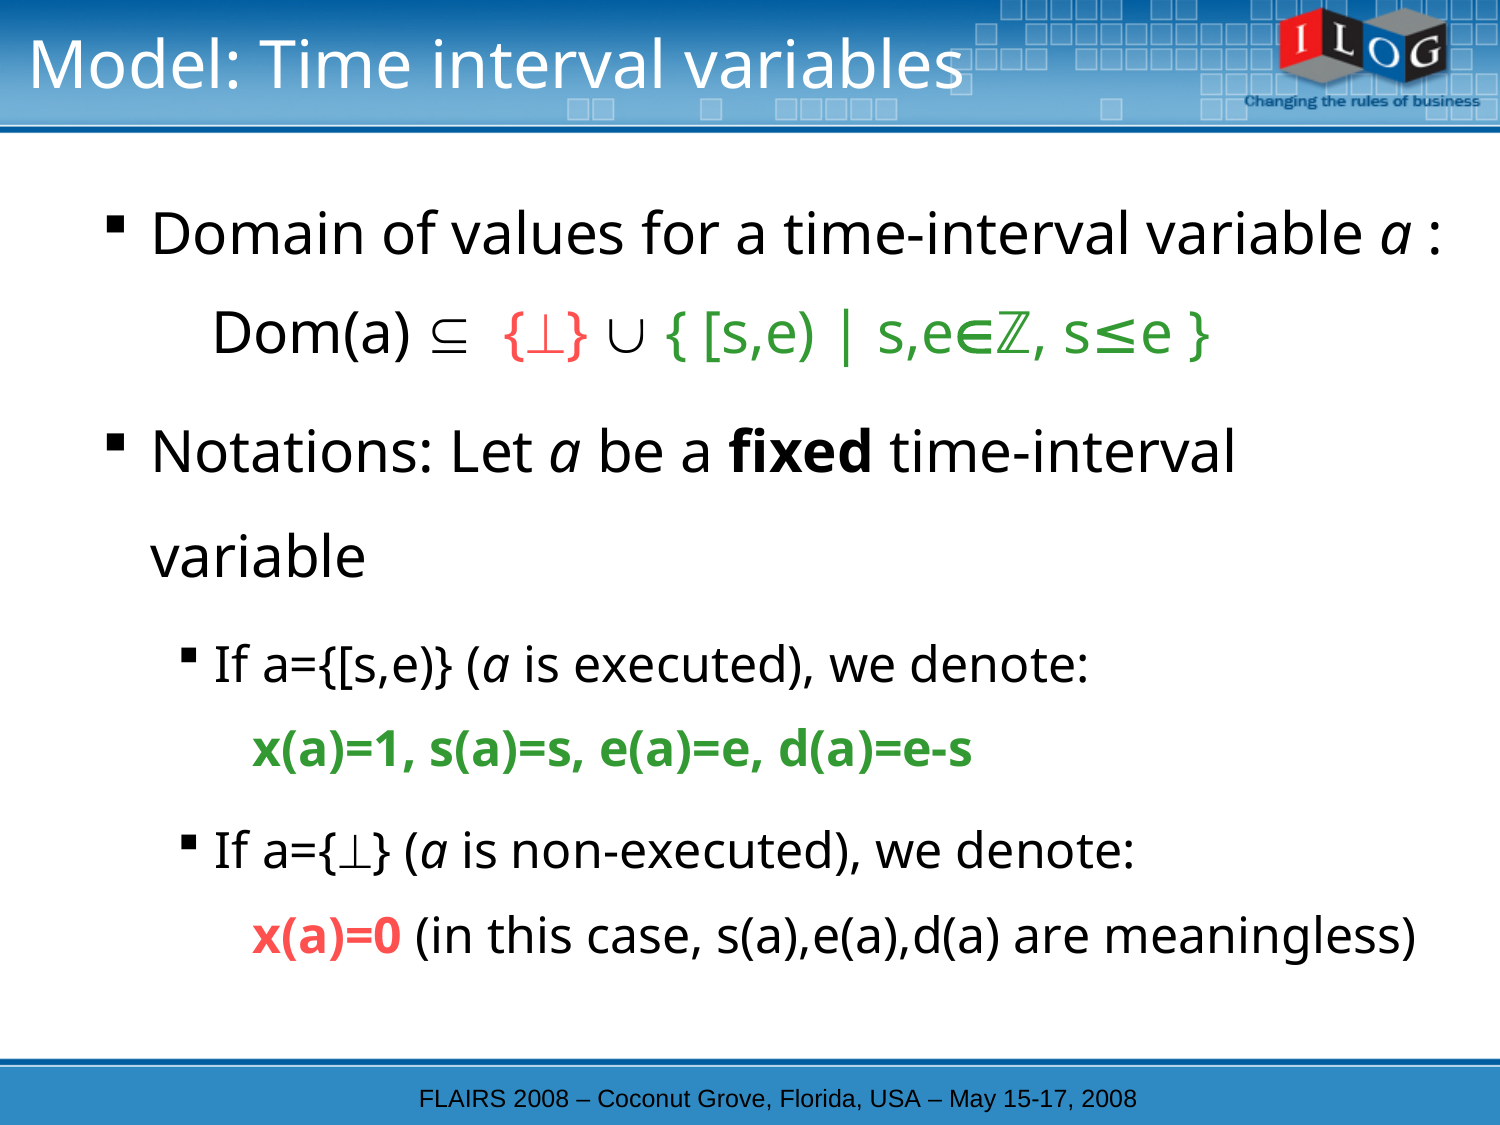

# Model: Time interval variables
Domain of values for a time-interval variable a :
	 Dom(a)  {}  { [s,e) | s,eℤ, s≤e }
Notations: Let a be a fixed time-interval variable
If a={[s,e)} (a is executed), we denote:
		x(a)=1, s(a)=s, e(a)=e, d(a)=e-s
If a={} (a is non-executed), we denote:
 		x(a)=0 (in this case, s(a),e(a),d(a) are meaningless)
21
© ILOG, All rights reserved